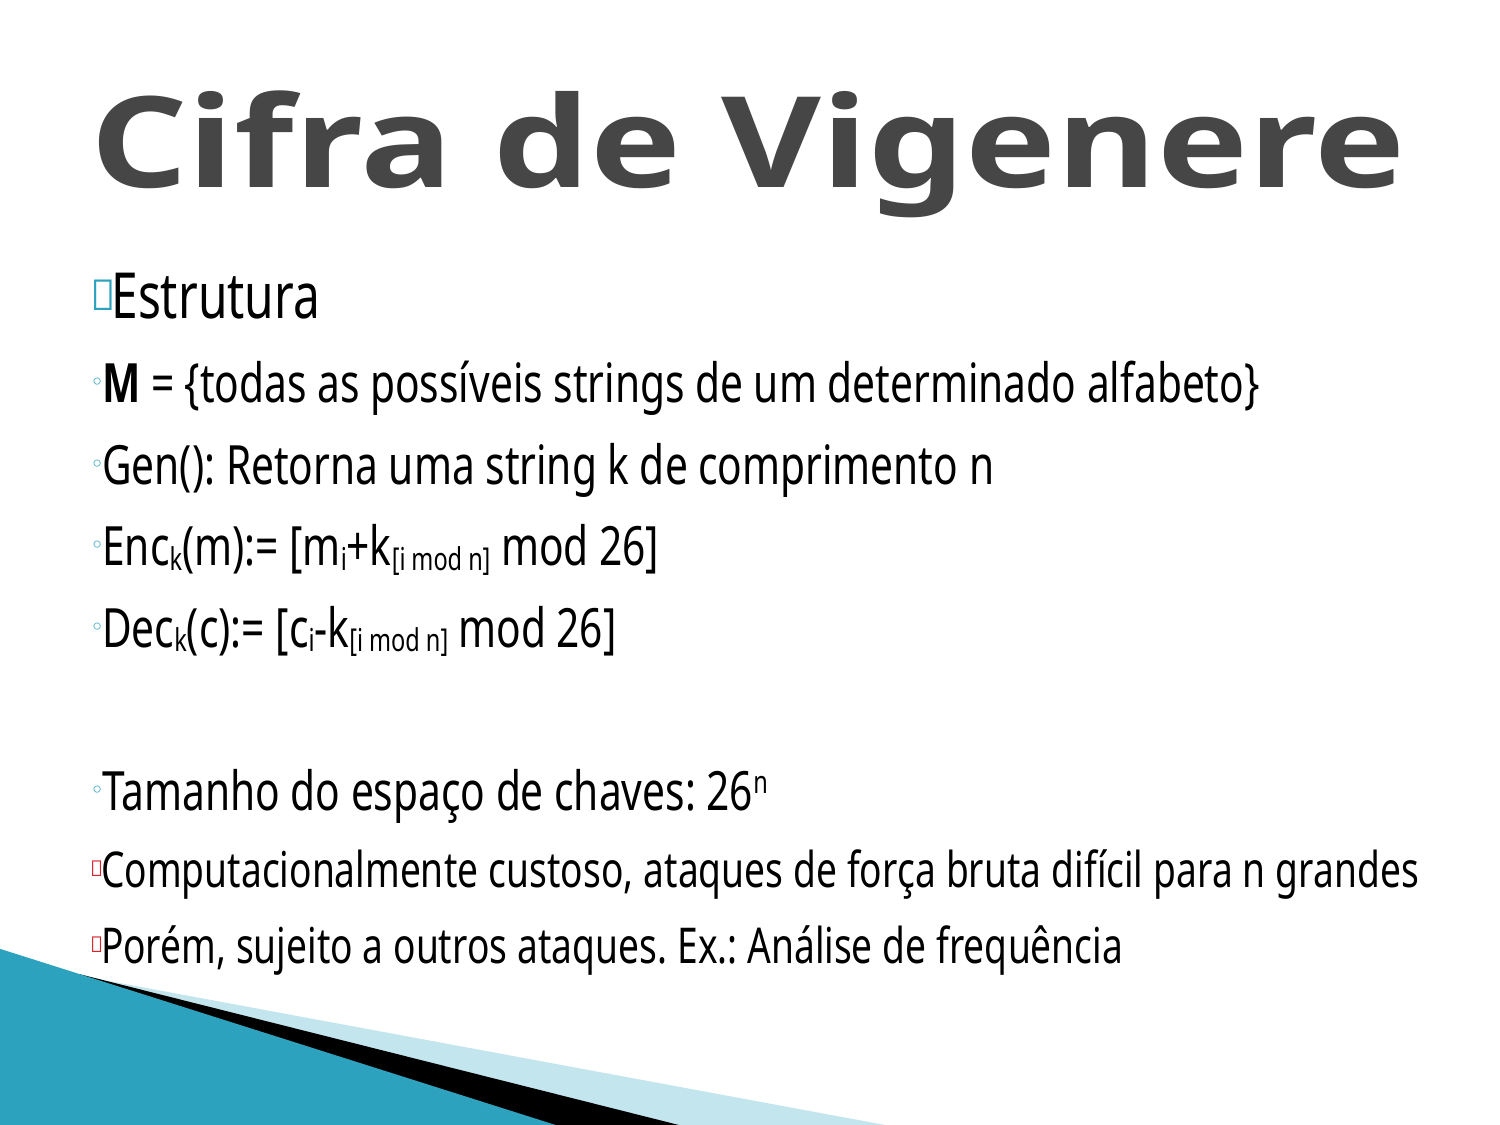

Cifra de Vigenere
Estrutura
M = {todas as possíveis strings de um determinado alfabeto}
Gen(): Retorna uma string k de comprimento n
Enck(m):= [mi+k[i mod n] mod 26]
Deck(c):= [ci-k[i mod n] mod 26]
Tamanho do espaço de chaves: 26n
Computacionalmente custoso, ataques de força bruta difícil para n grandes
Porém, sujeito a outros ataques. Ex.: Análise de frequência